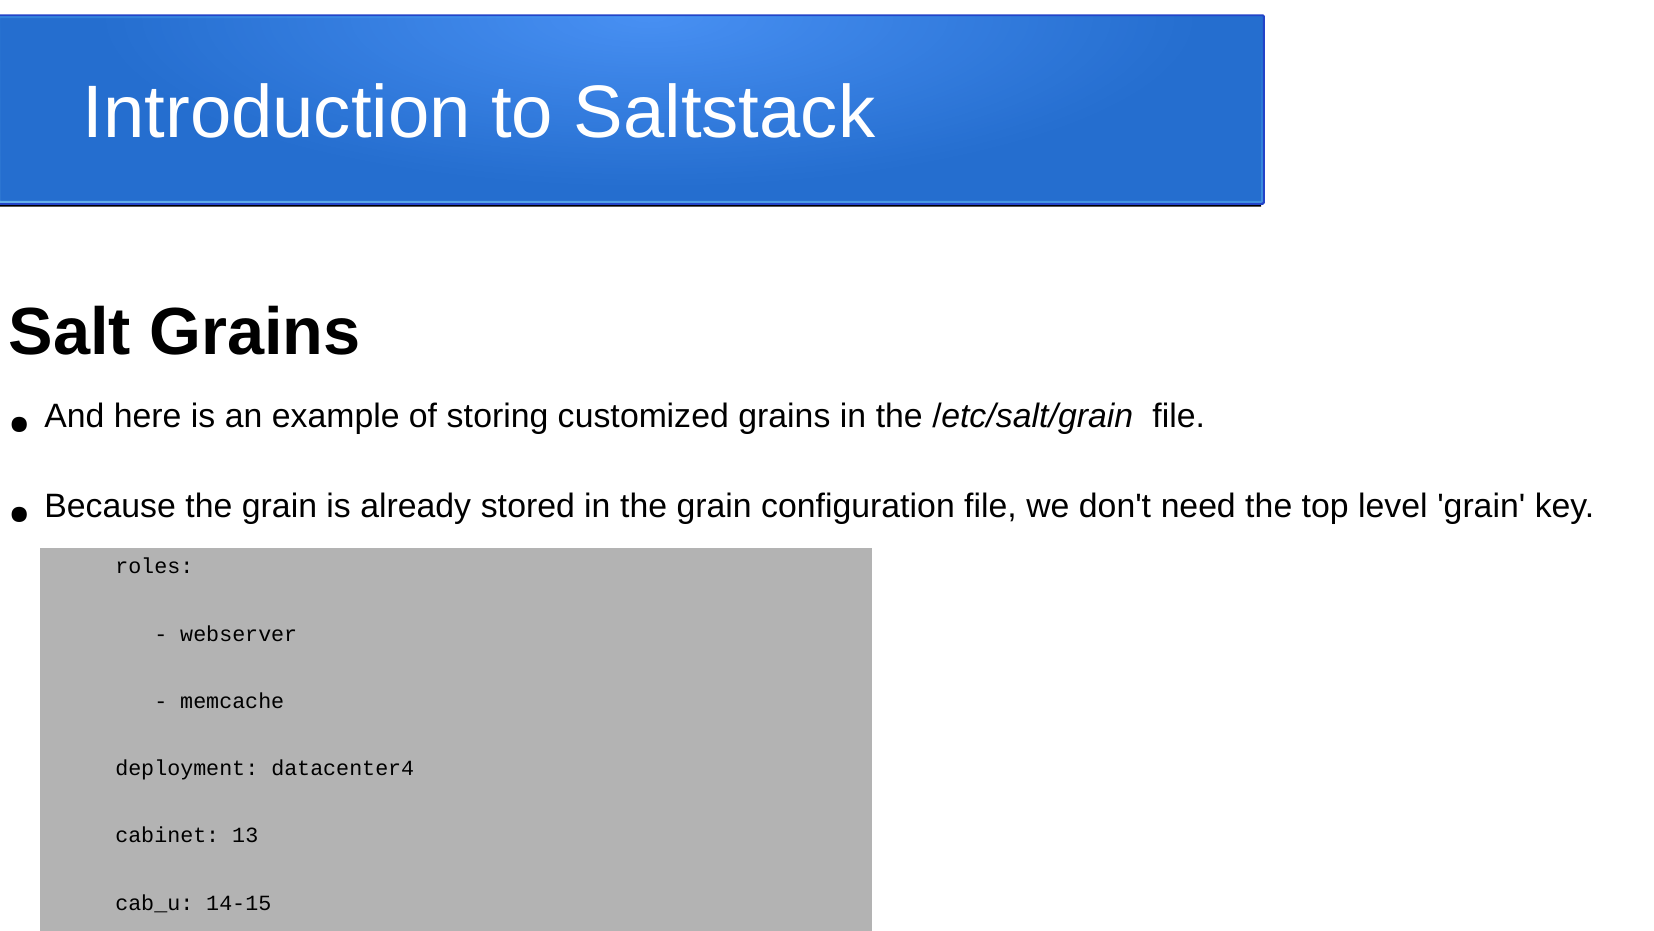

# Introduction to Saltstack
Salt Grains
And here is an example of storing customized grains in the /etc/salt/grain file.
Because the grain is already stored in the grain configuration file, we don't need the top level 'grain' key.
| roles: - webserver - memcache deployment: datacenter4 cabinet: 13 cab\_u: 14-15 |
| --- |